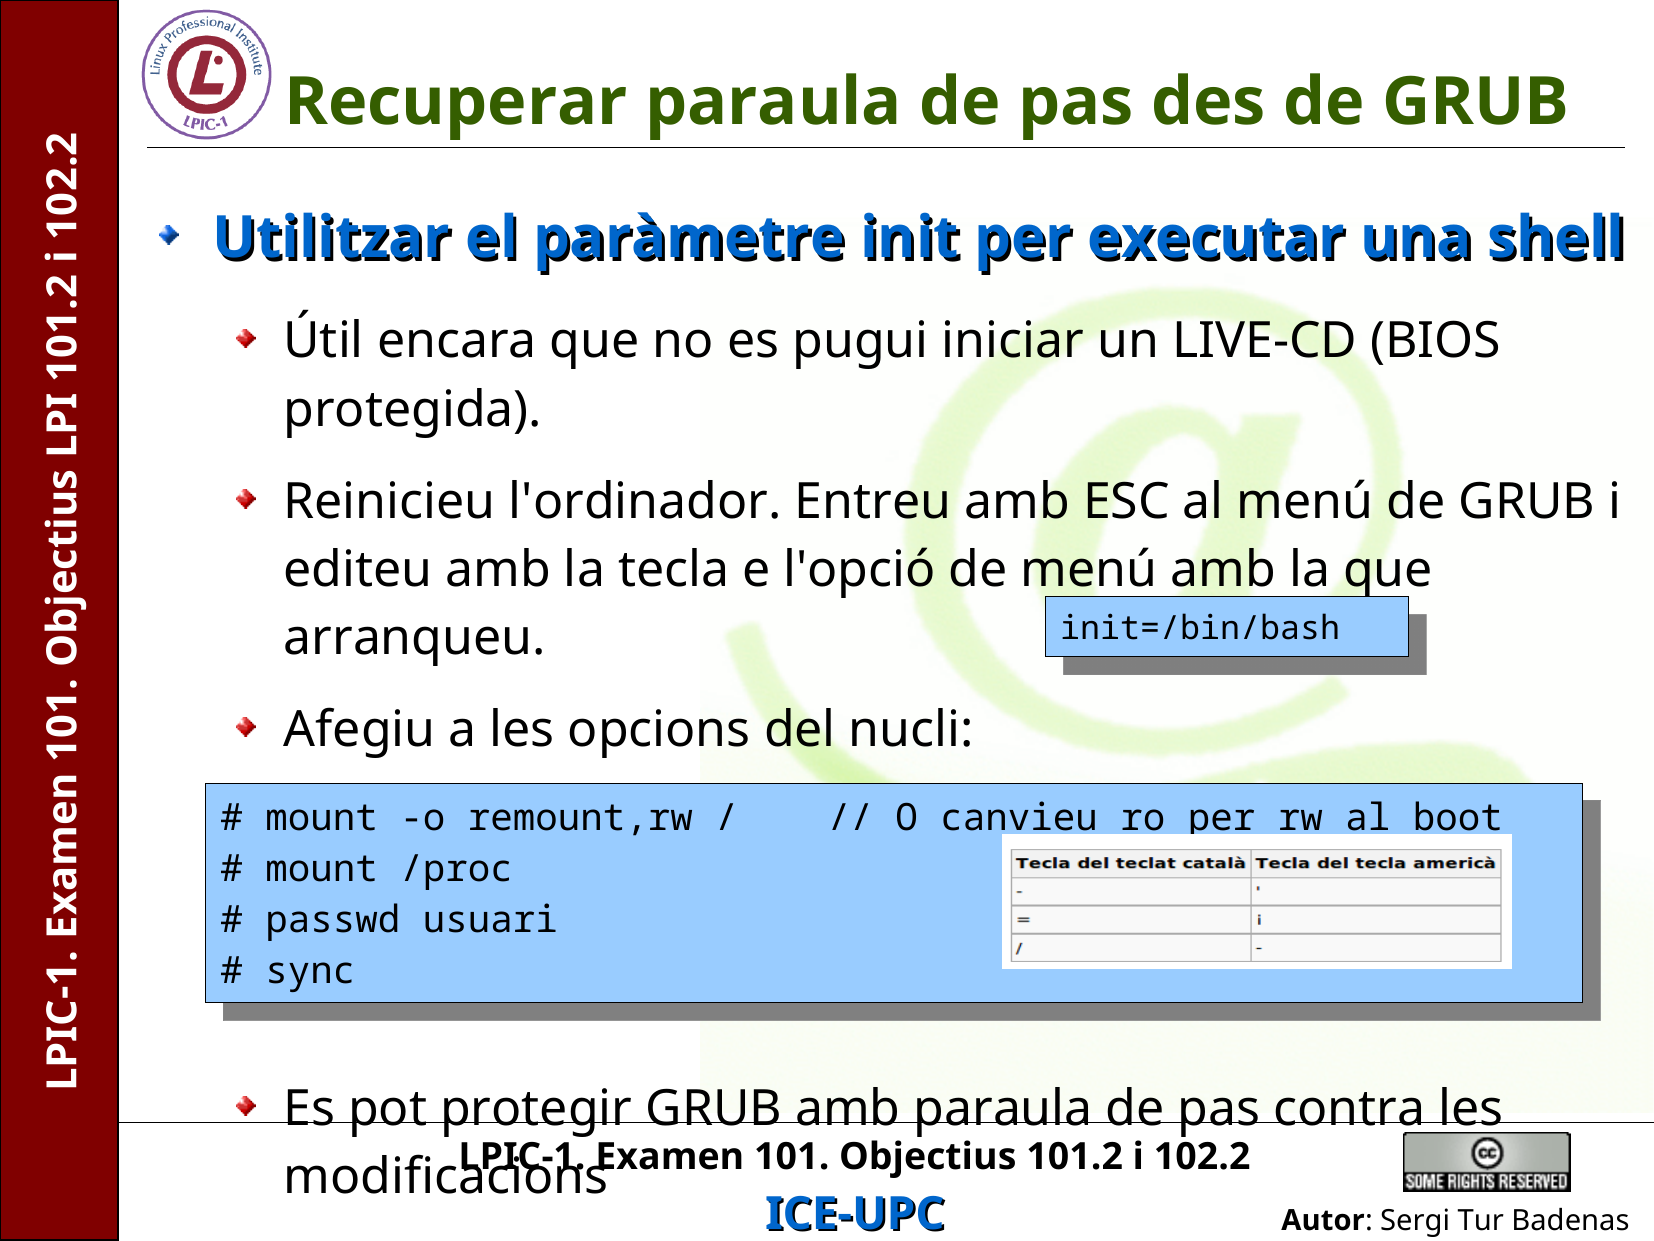

# Recuperar paraula de pas des de GRUB
Utilitzar el paràmetre init per executar una shell
Útil encara que no es pugui iniciar un LIVE-CD (BIOS protegida).
Reinicieu l'ordinador. Entreu amb ESC al menú de GRUB i editeu amb la tecla e l'opció de menú amb la que arranqueu.
Afegiu a les opcions del nucli:
Premeu b (boot). Obtindreu una shell
Es pot protegir GRUB amb paraula de pas contra les modificacions
init=/bin/bash
# mount -o remount,rw / // O canvieu ro per rw al boot
# mount /proc
# passwd usuari
# sync